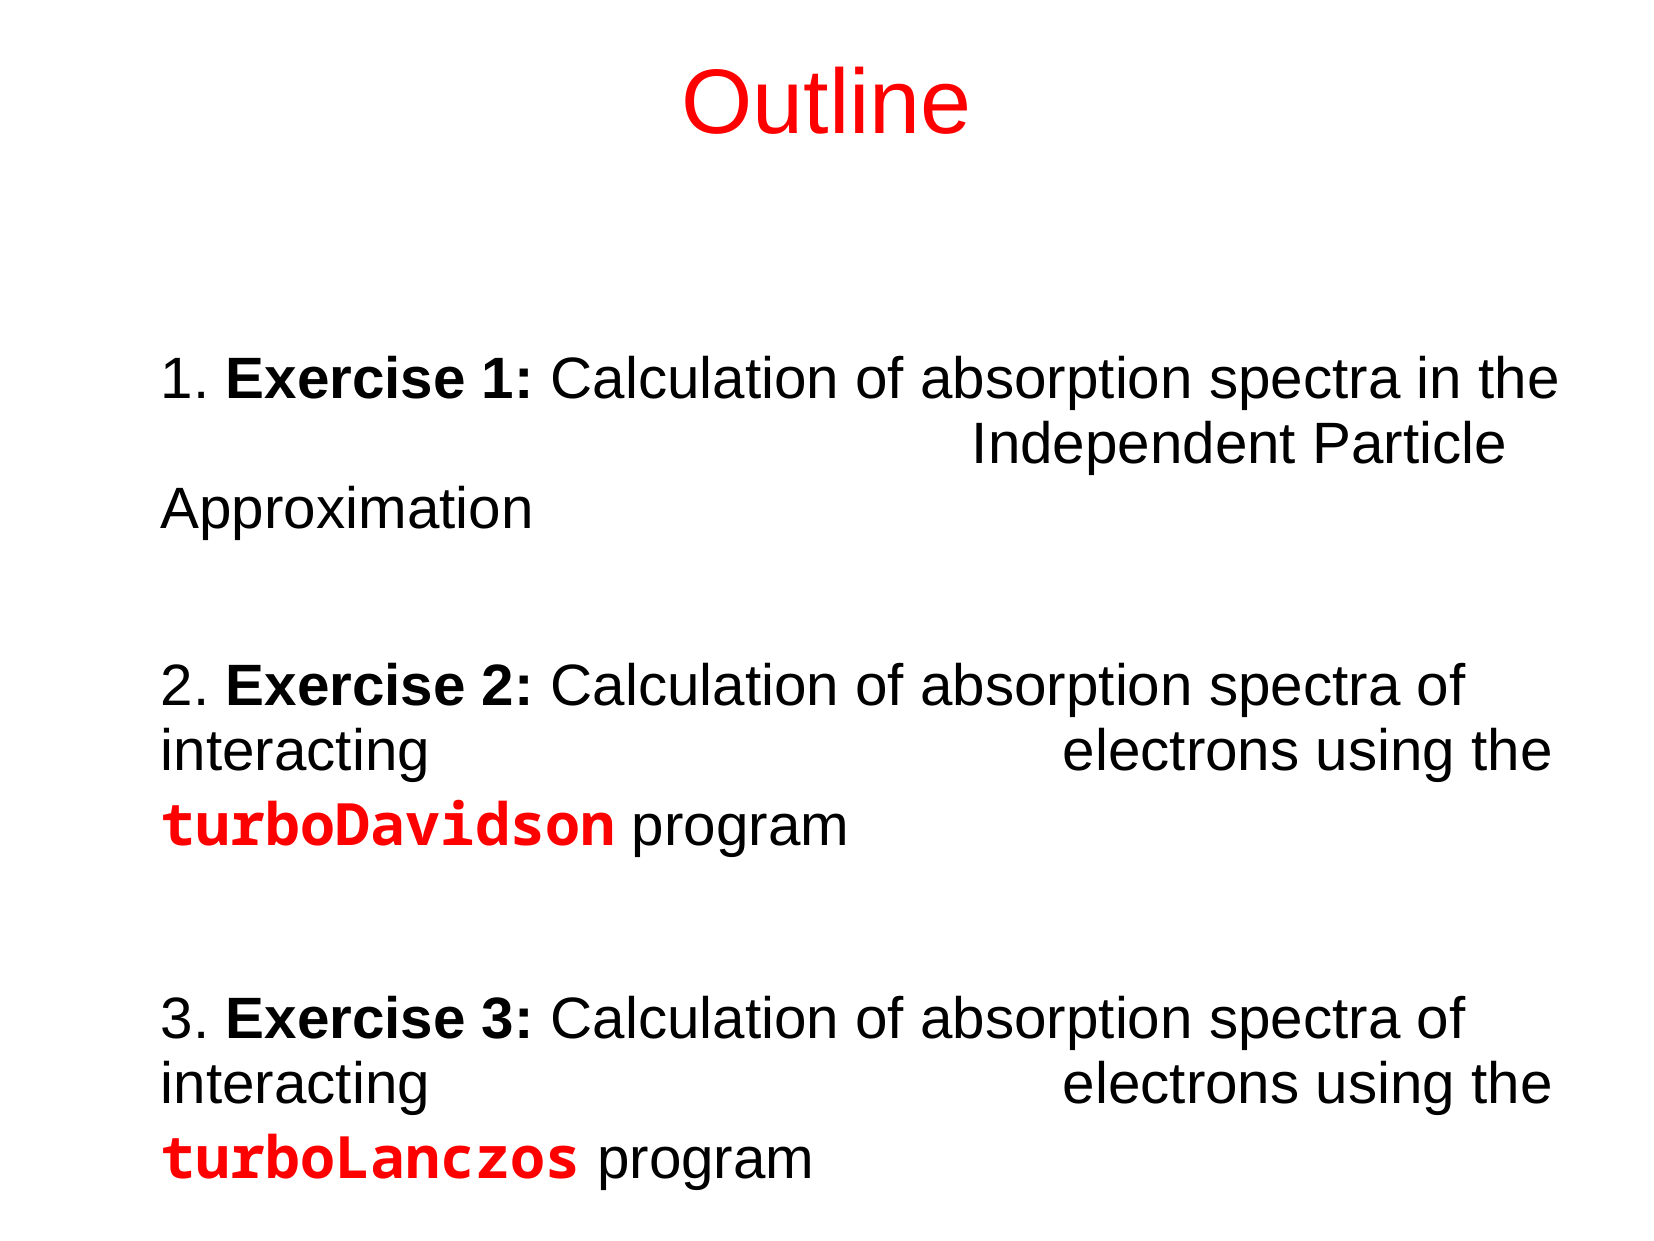

# Outline
1. Exercise 1: Calculation of absorption spectra in the Independent Particle Approximation
2. Exercise 2: Calculation of absorption spectra of interacting electrons using the turboDavidson program
3. Exercise 3: Calculation of absorption spectra of interacting electrons using the turboLanczos program
4. Exercise 4: Convergence of absorption spectra of Na2